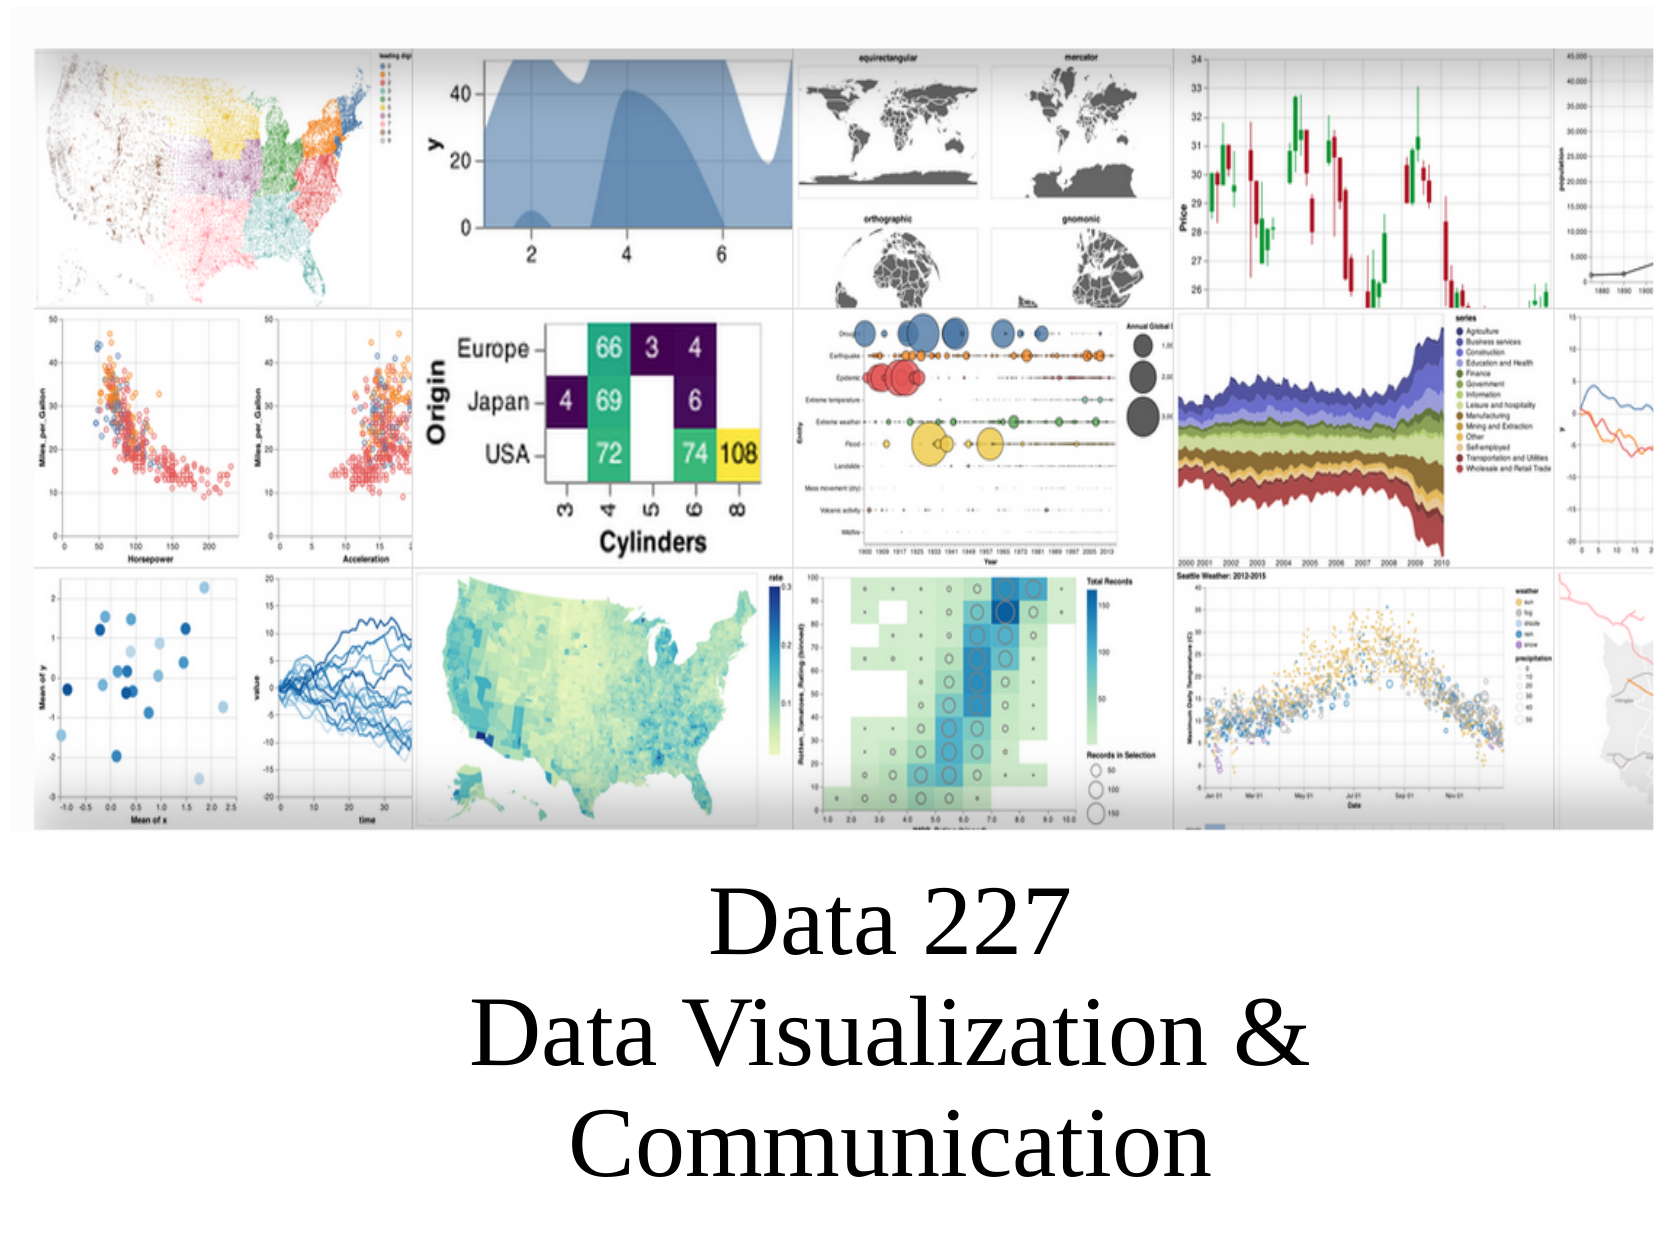

#
Data 227
Data Visualization & Communication